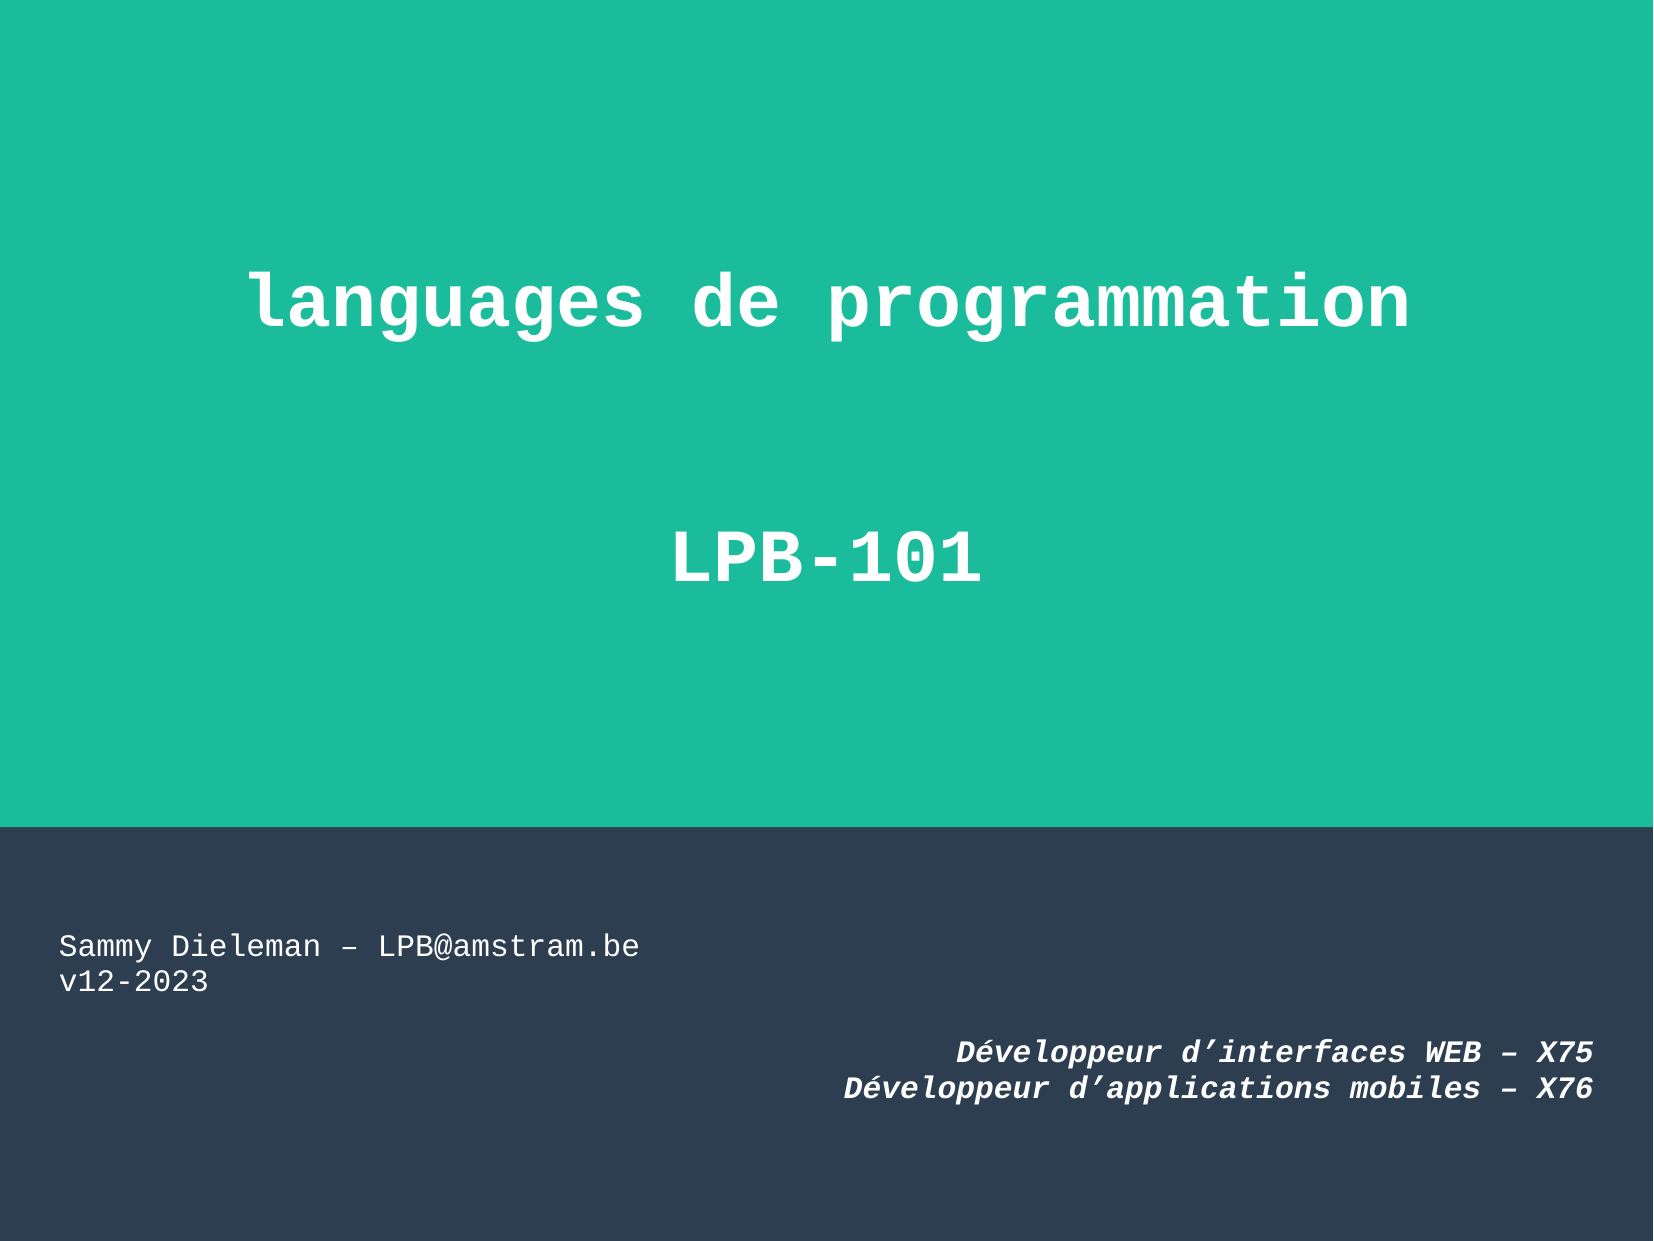

# languages de programmation LPB-101
Sammy Dieleman – LPB@amstram.be
v12-2023
Développeur d’interfaces WEB – X75
Développeur d’applications mobiles – X76